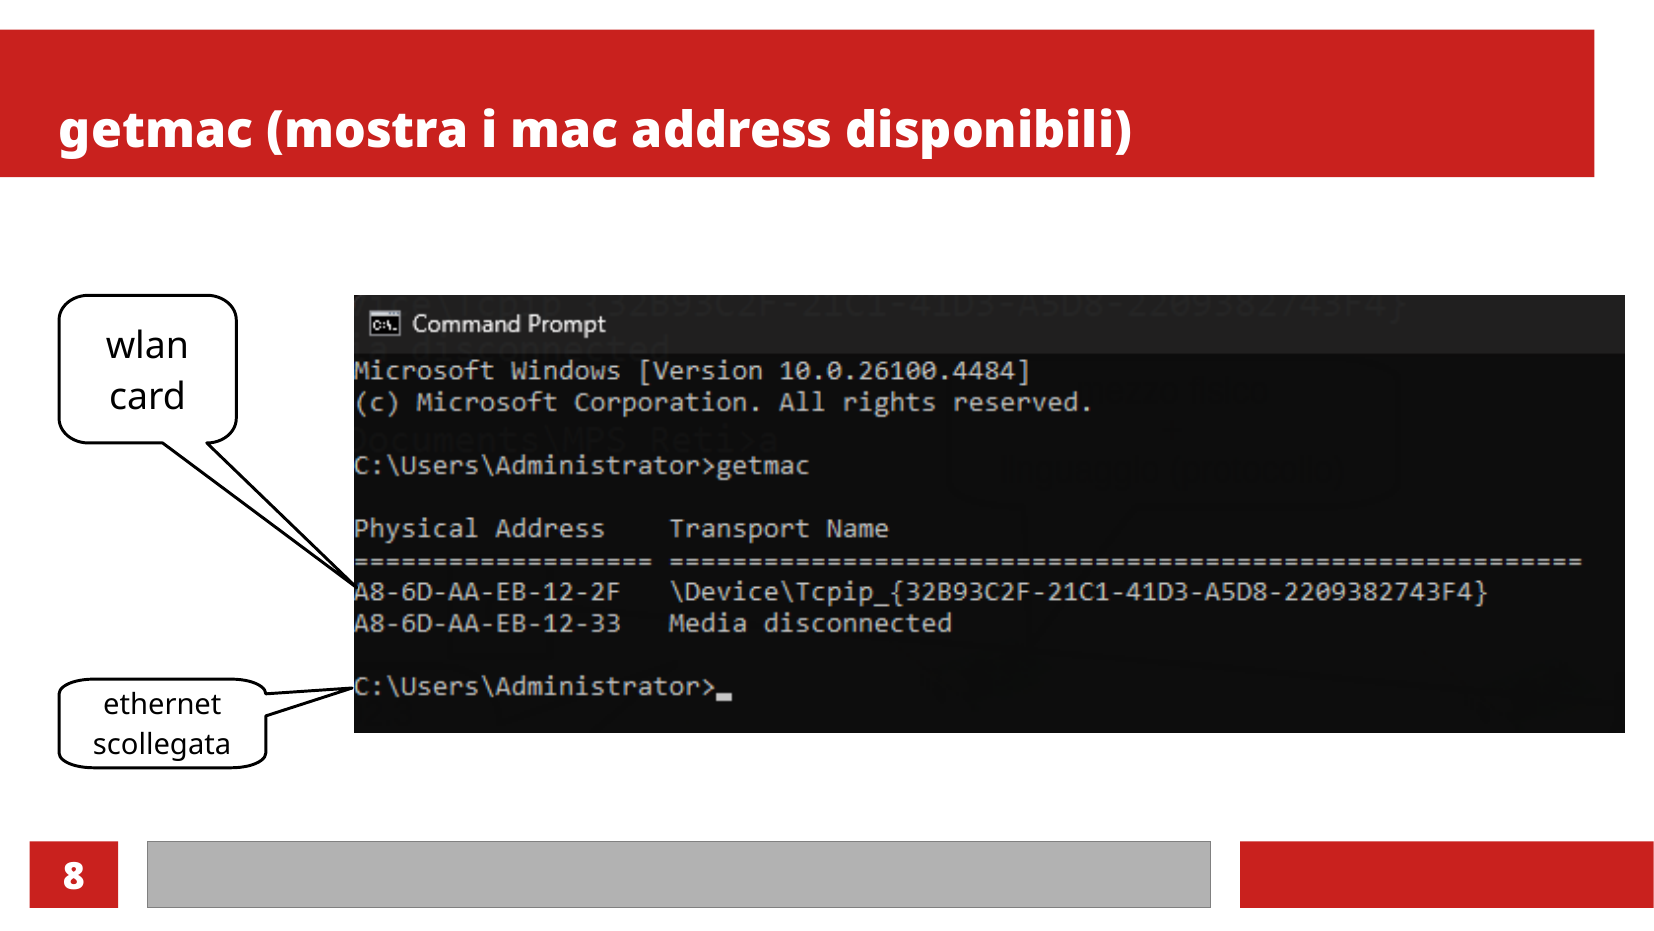

# getmac (mostra i mac address disponibili)
wlan
card
ethernet
scollegata
8